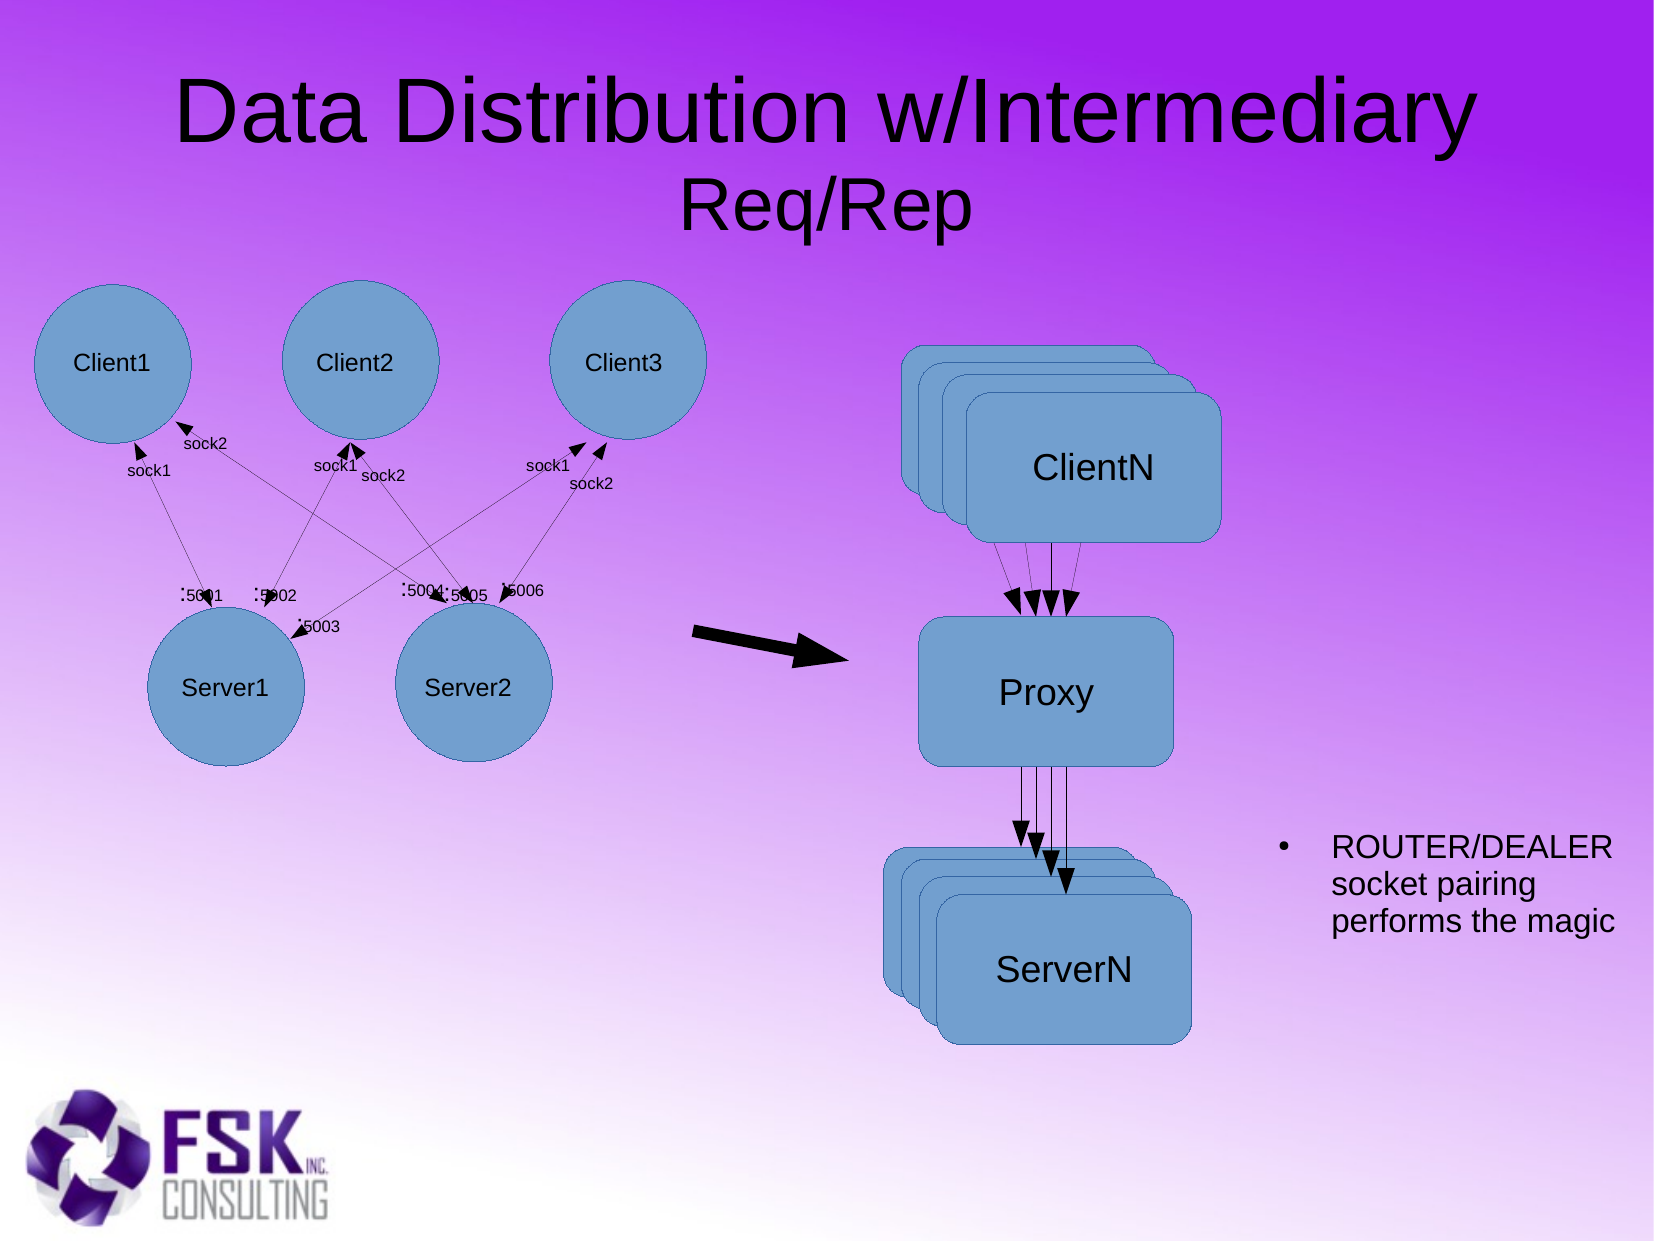

# Data Distribution w/Intermediary Req/Rep
Client1
Client2
Client3
sock2
sock1
sock1
sock1
sock2
sock2
:5004
:5006
:5001
:5002
:5005
:5003
Server1
Server2
Pub1
Pub1
Pub1
ClientN
Proxy
ROUTER/DEALER socket pairing performs the magic
Sub1
Sub1
Sub1
ServerN